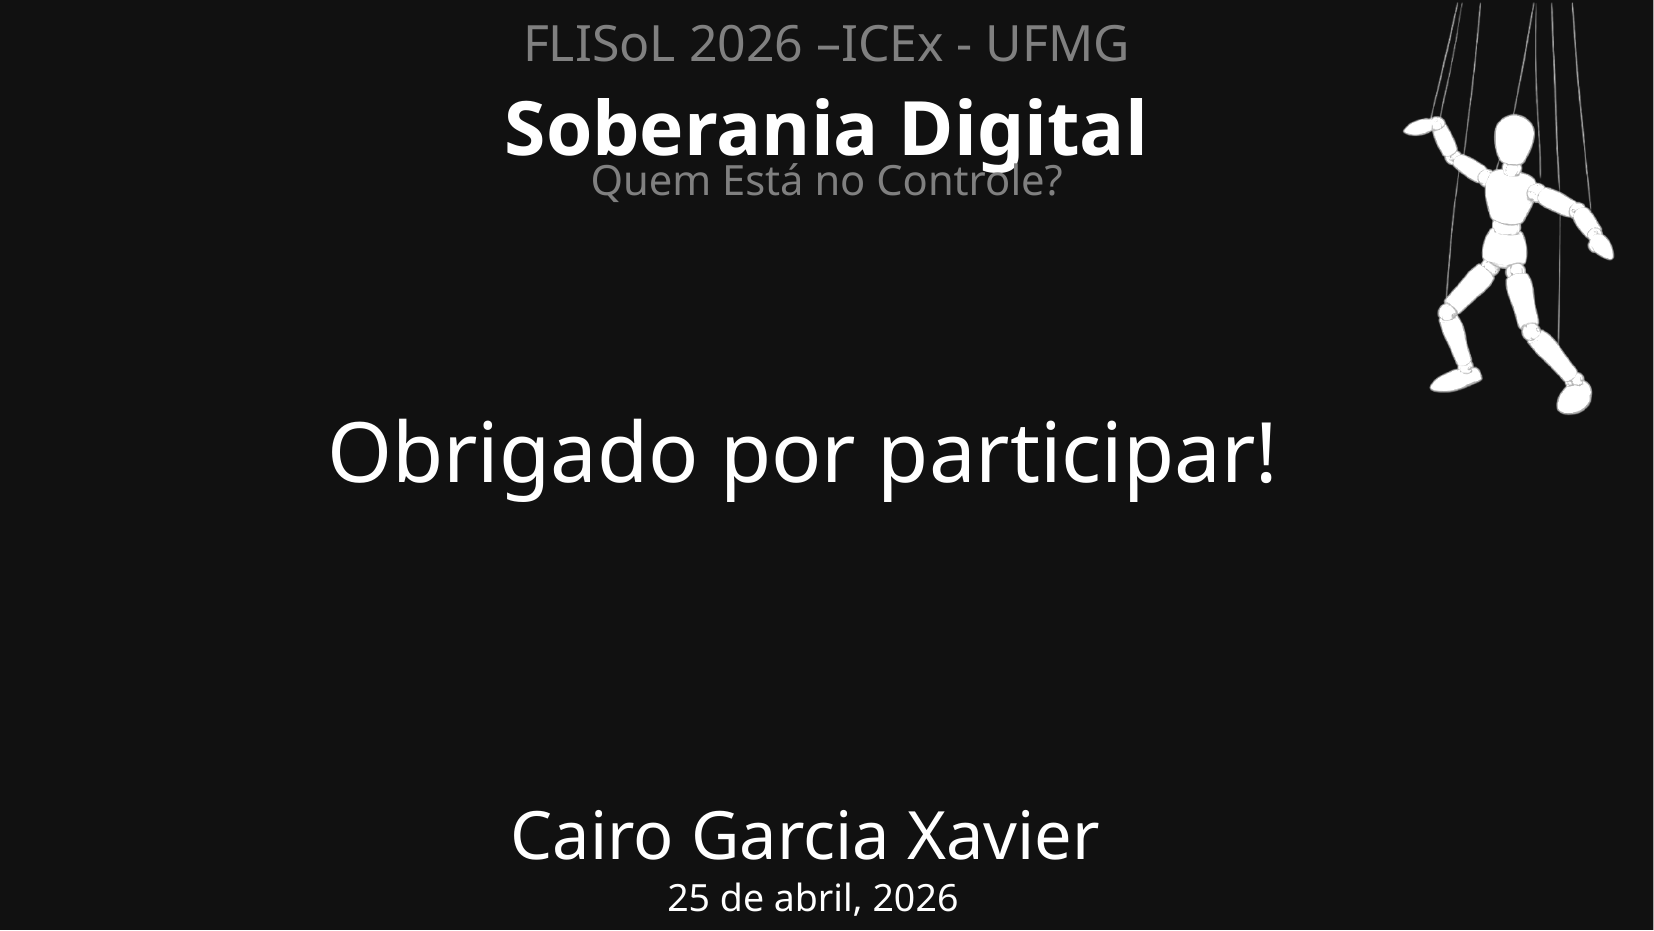

FLISoL 2026 –ICEx - UFMG
# Soberania Digital
Quem Está no Controle?
Obrigado por participar!
Cairo Garcia Xavier
25 de abril, 2026